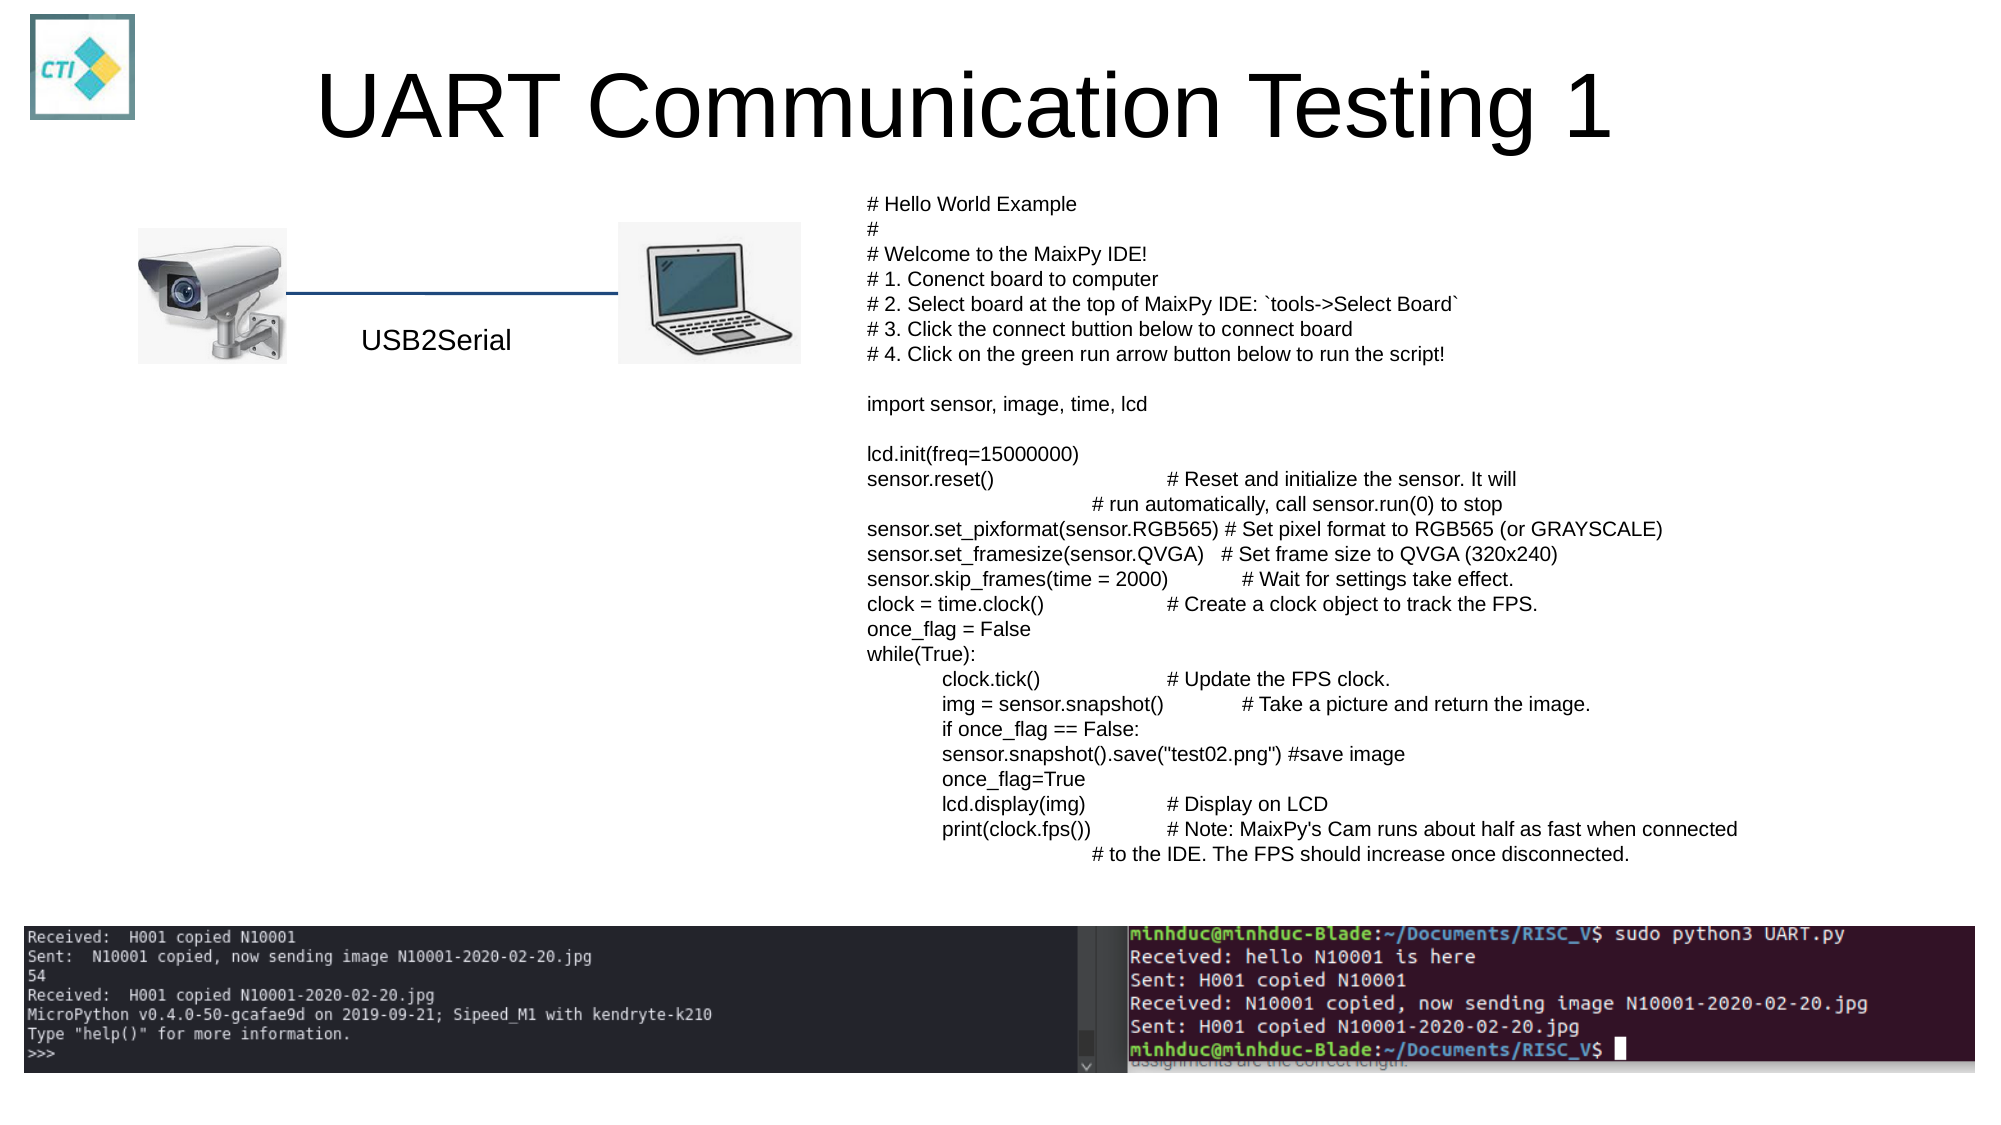

UART Communication Testing 1
# Hello World Example
#
# Welcome to the MaixPy IDE!
# 1. Conenct board to computer
# 2. Select board at the top of MaixPy IDE: `tools->Select Board`
# 3. Click the connect buttion below to connect board
# 4. Click on the green run arrow button below to run the script!
import sensor, image, time, lcd
lcd.init(freq=15000000)
sensor.reset() 	# Reset and initialize the sensor. It will
 	# run automatically, call sensor.run(0) to stop
sensor.set_pixformat(sensor.RGB565) # Set pixel format to RGB565 (or GRAYSCALE)
sensor.set_framesize(sensor.QVGA) # Set frame size to QVGA (320x240)
sensor.skip_frames(time = 2000) 	# Wait for settings take effect.
clock = time.clock() 	# Create a clock object to track the FPS.
once_flag = False
while(True):
	clock.tick() 	# Update the FPS clock.
	img = sensor.snapshot() 	# Take a picture and return the image.
	if once_flag == False:
 	sensor.snapshot().save("test02.png") #save image
 	once_flag=True
	lcd.display(img) 	# Display on LCD
	print(clock.fps()) 	# Note: MaixPy's Cam runs about half as fast when connected
 	# to the IDE. The FPS should increase once disconnected.
USB2Serial